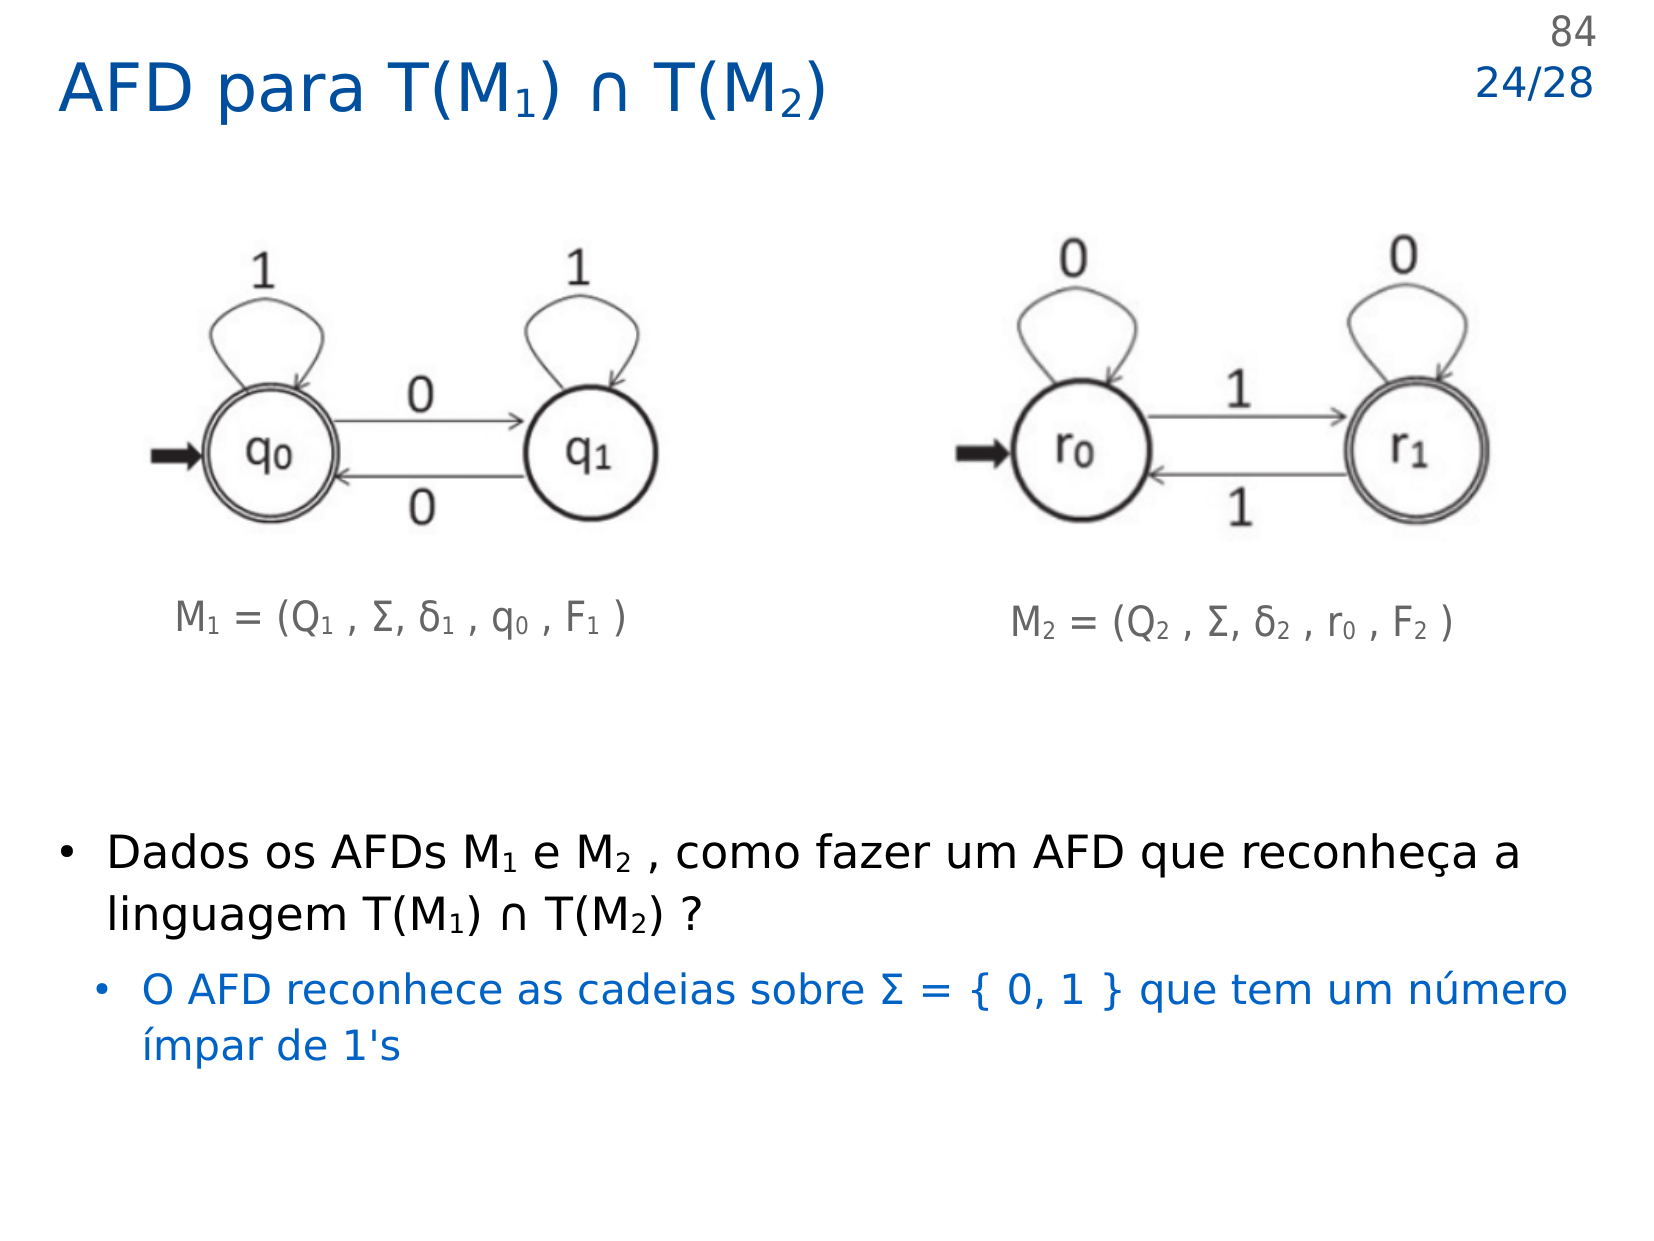

84
# AFD para T(M1) ∩ T(M2)
24
M1 = (Q1 , Σ, δ1 , q0 , F1 )
M2 = (Q2 , Σ, δ2 , r0 , F2 )
Dados os AFDs M1 e M2 , como fazer um AFD que reconheça a linguagem T(M1) ∩ T(M2) ?
O AFD reconhece as cadeias sobre Σ = { 0, 1 } que tem um número ímpar de 1's